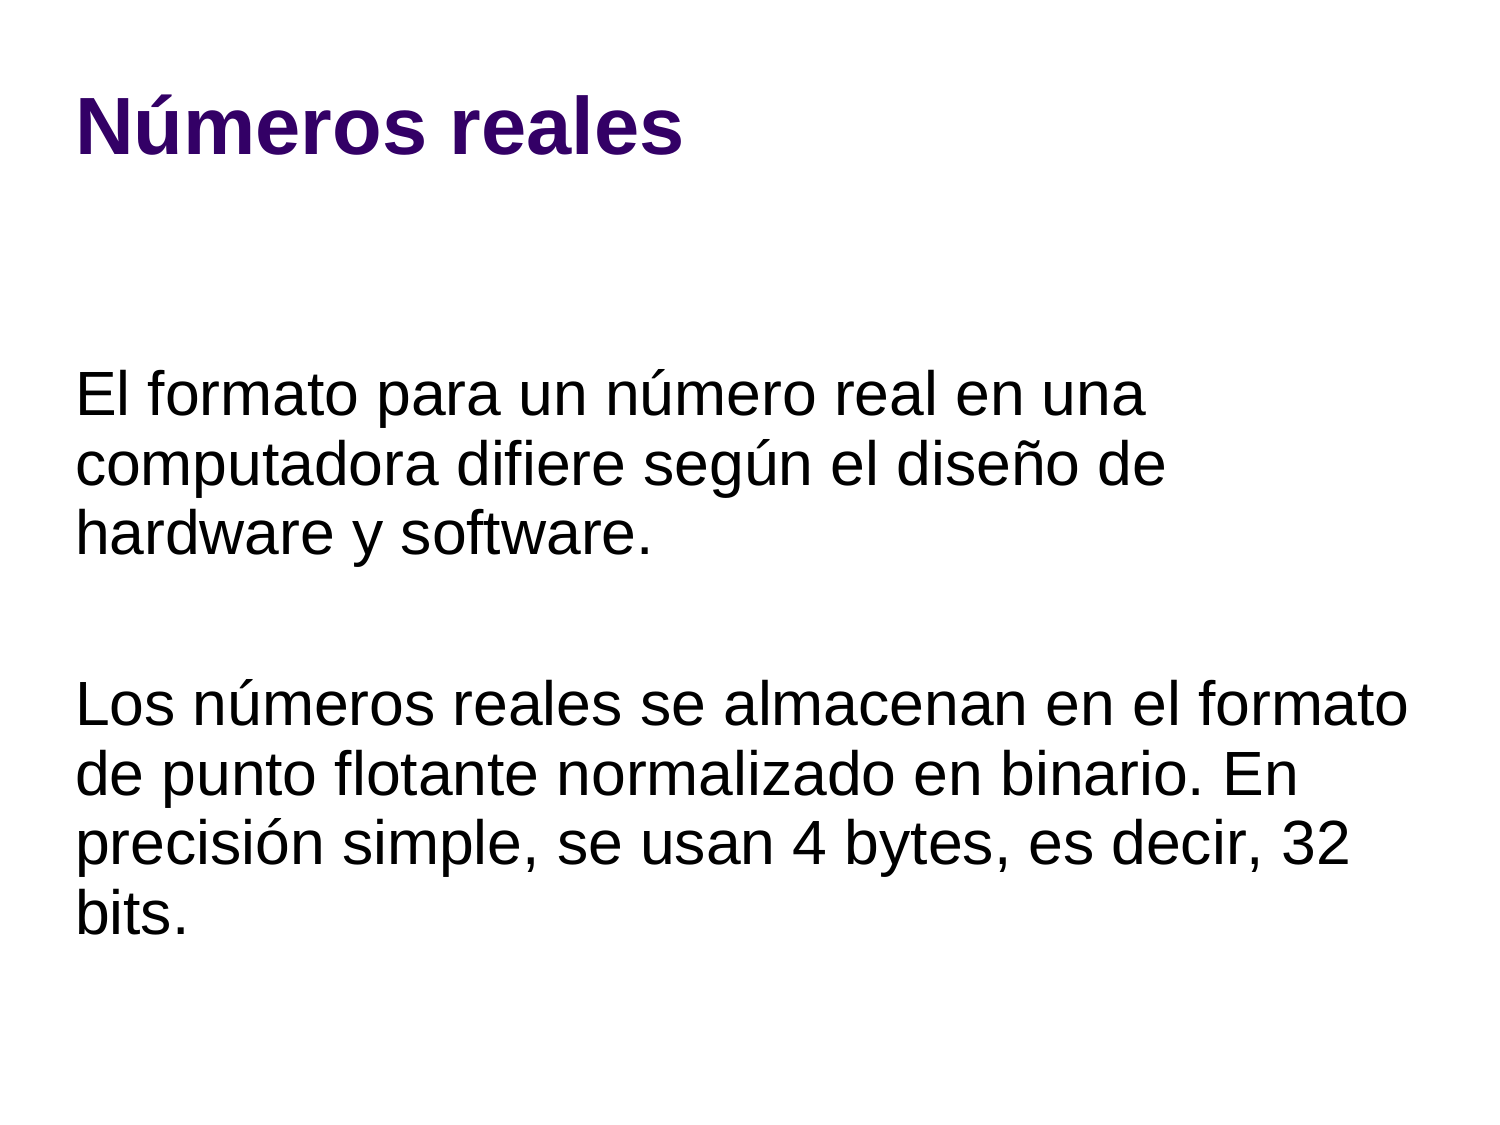

# Números reales
El formato para un número real en una computadora difiere según el diseño de hardware y software.
Los números reales se almacenan en el formato de punto flotante normalizado en binario. En precisión simple, se usan 4 bytes, es decir, 32 bits.